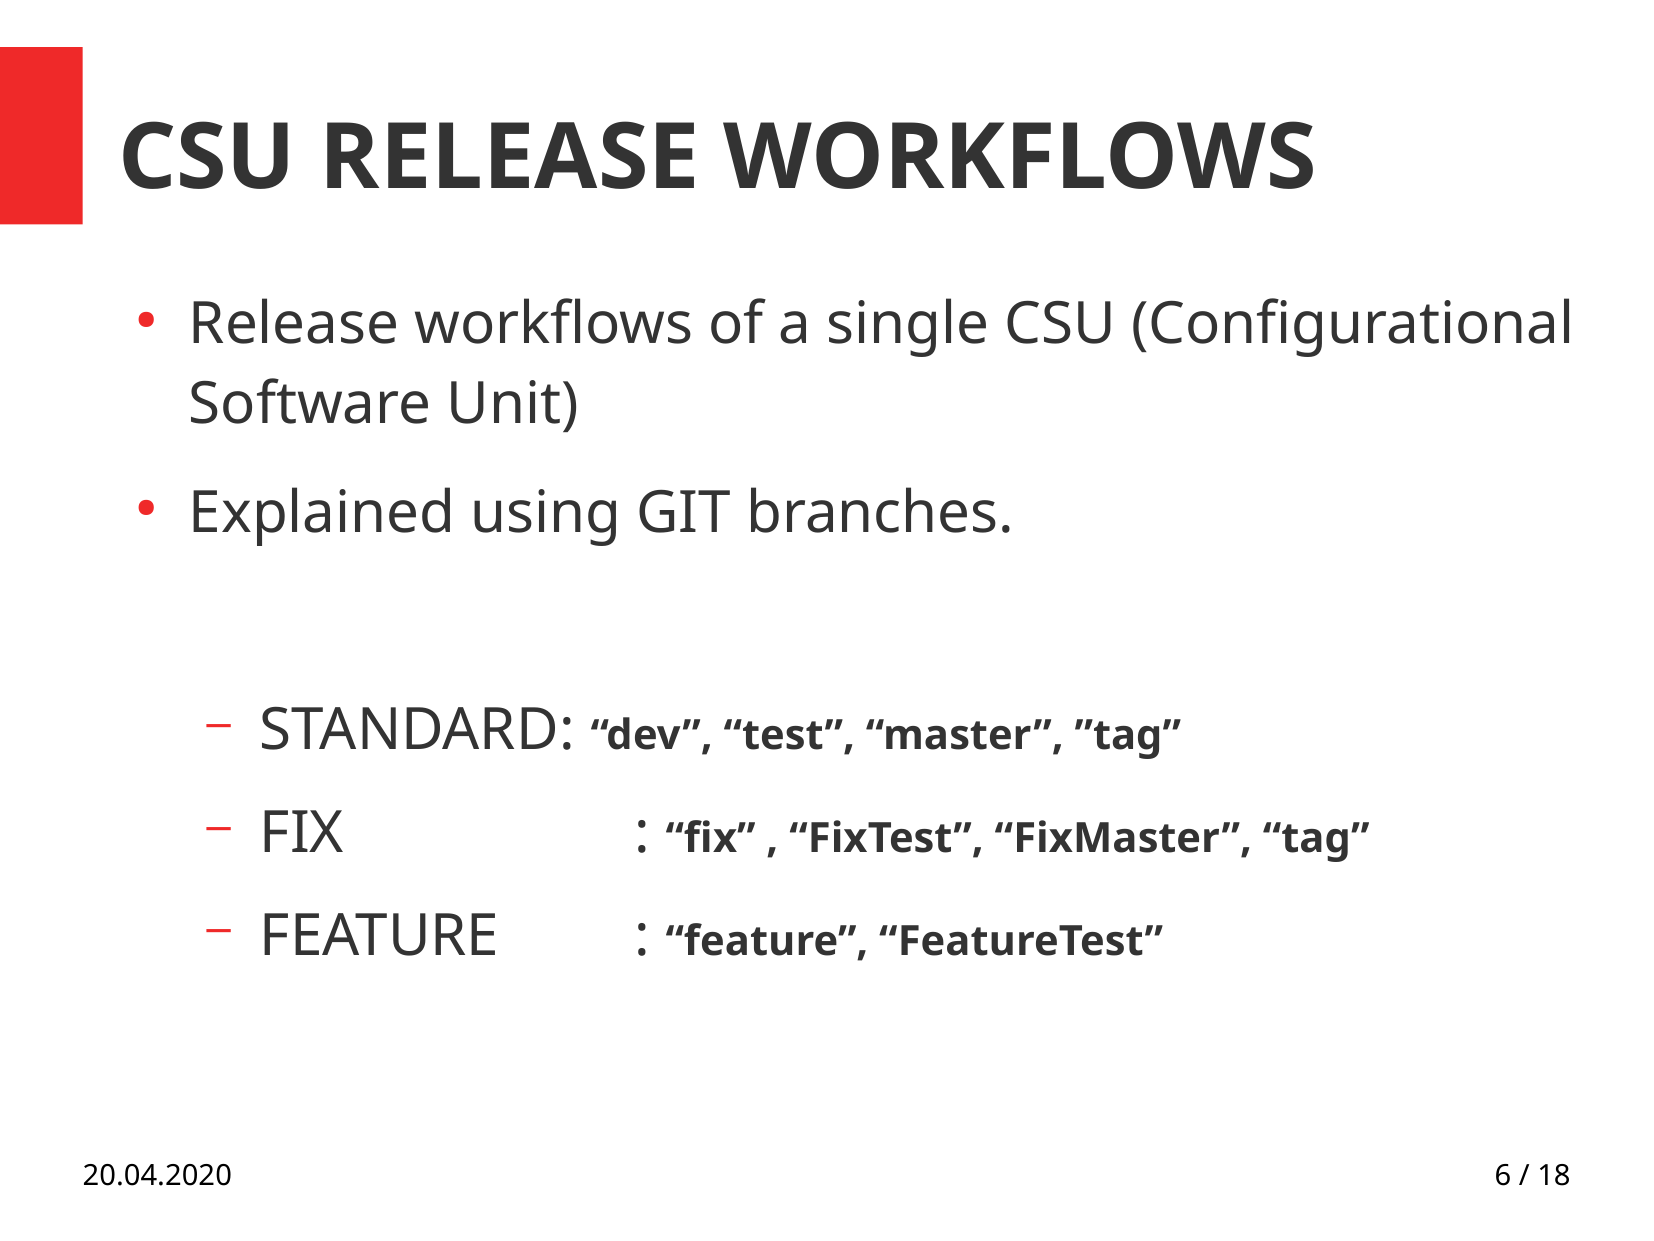

# CSU RELEASE WORKFLOWS
Release workflows of a single CSU (Configurational Software Unit)
Explained using GIT branches.
STANDARD	: “dev”, “test”, “master”, ”tag”
FIX				: “fix” , “FixTest”, “FixMaster”, “tag”
FEATURE		: “feature”, “FeatureTest”
20.04.2020
6